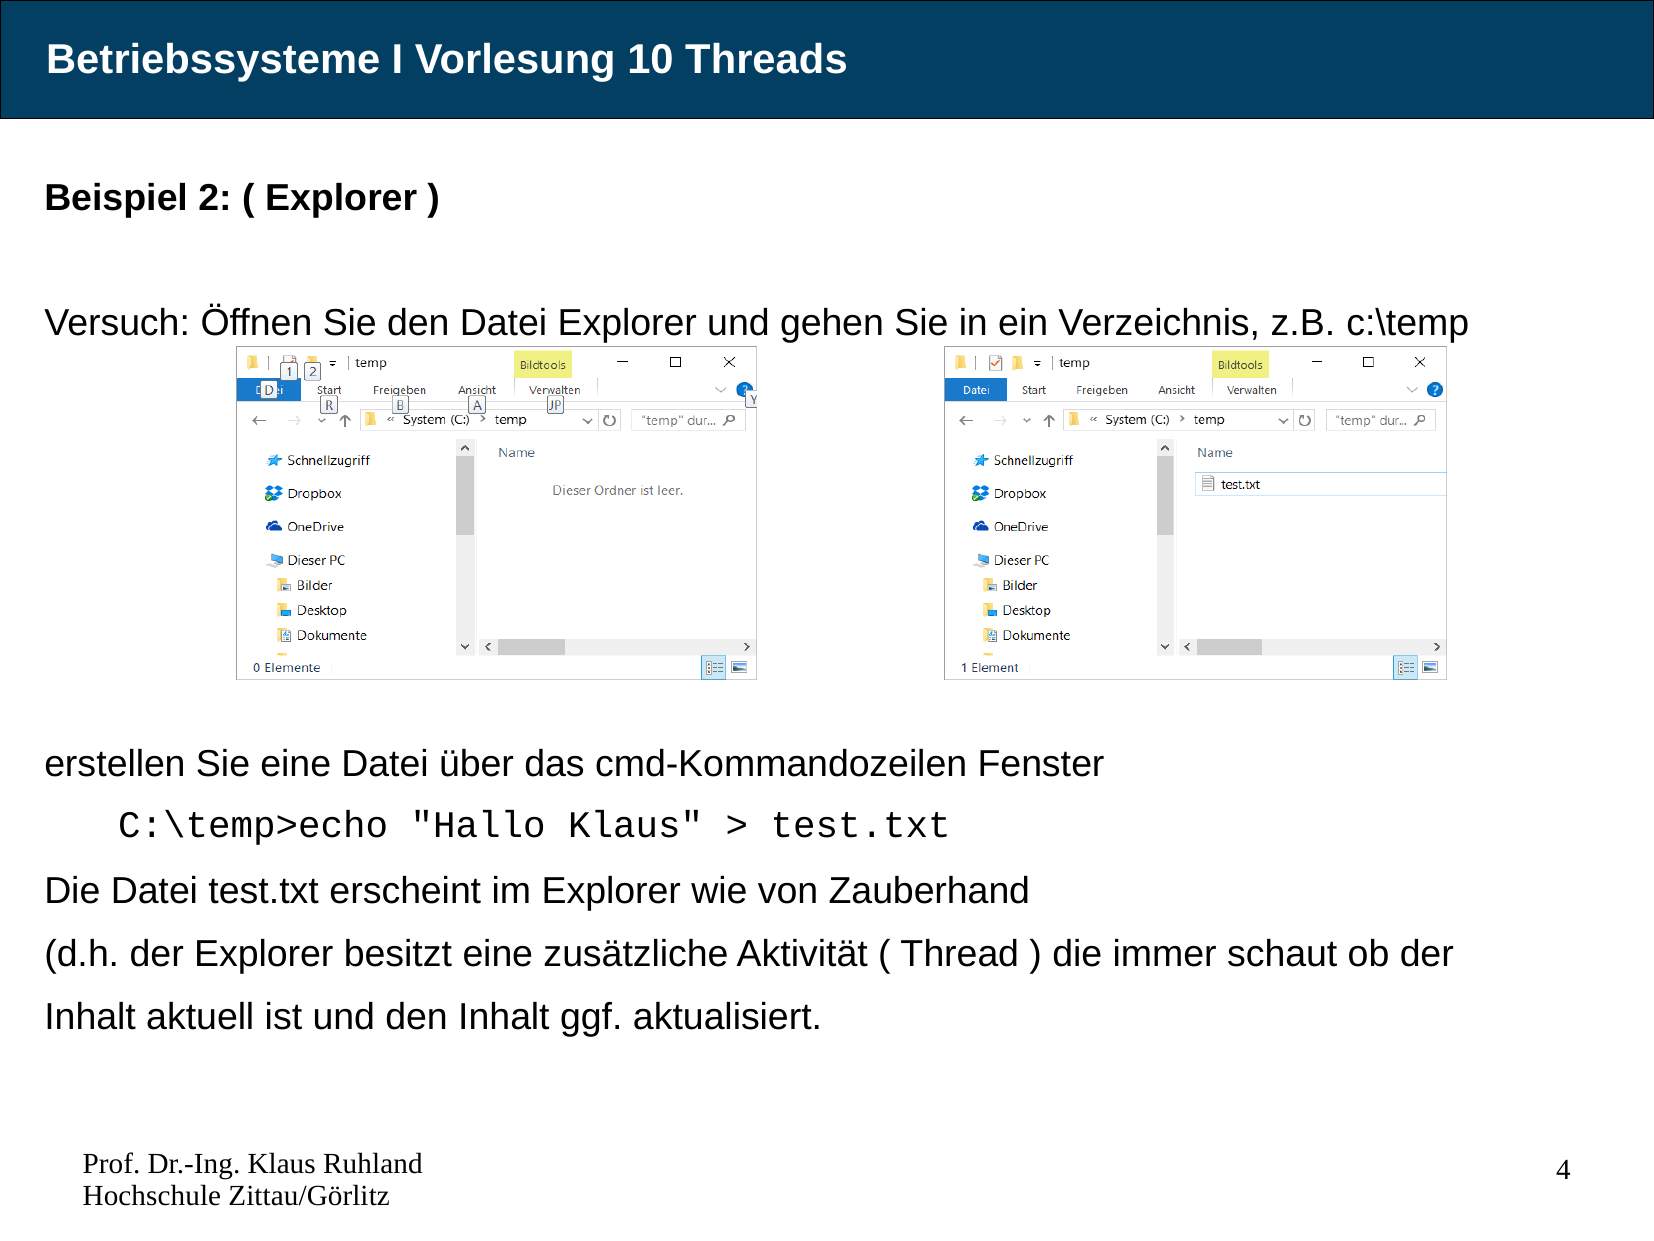

Beispiel 2: ( Explorer )
Versuch: Öffnen Sie den Datei Explorer und gehen Sie in ein Verzeichnis, z.B. c:\temp
erstellen Sie eine Datei über das cmd-Kommandozeilen Fenster
	C:\temp>echo "Hallo Klaus" > test.txt
Die Datei test.txt erscheint im Explorer wie von Zauberhand
(d.h. der Explorer besitzt eine zusätzliche Aktivität ( Thread ) die immer schaut ob der Inhalt aktuell ist und den Inhalt ggf. aktualisiert.
4